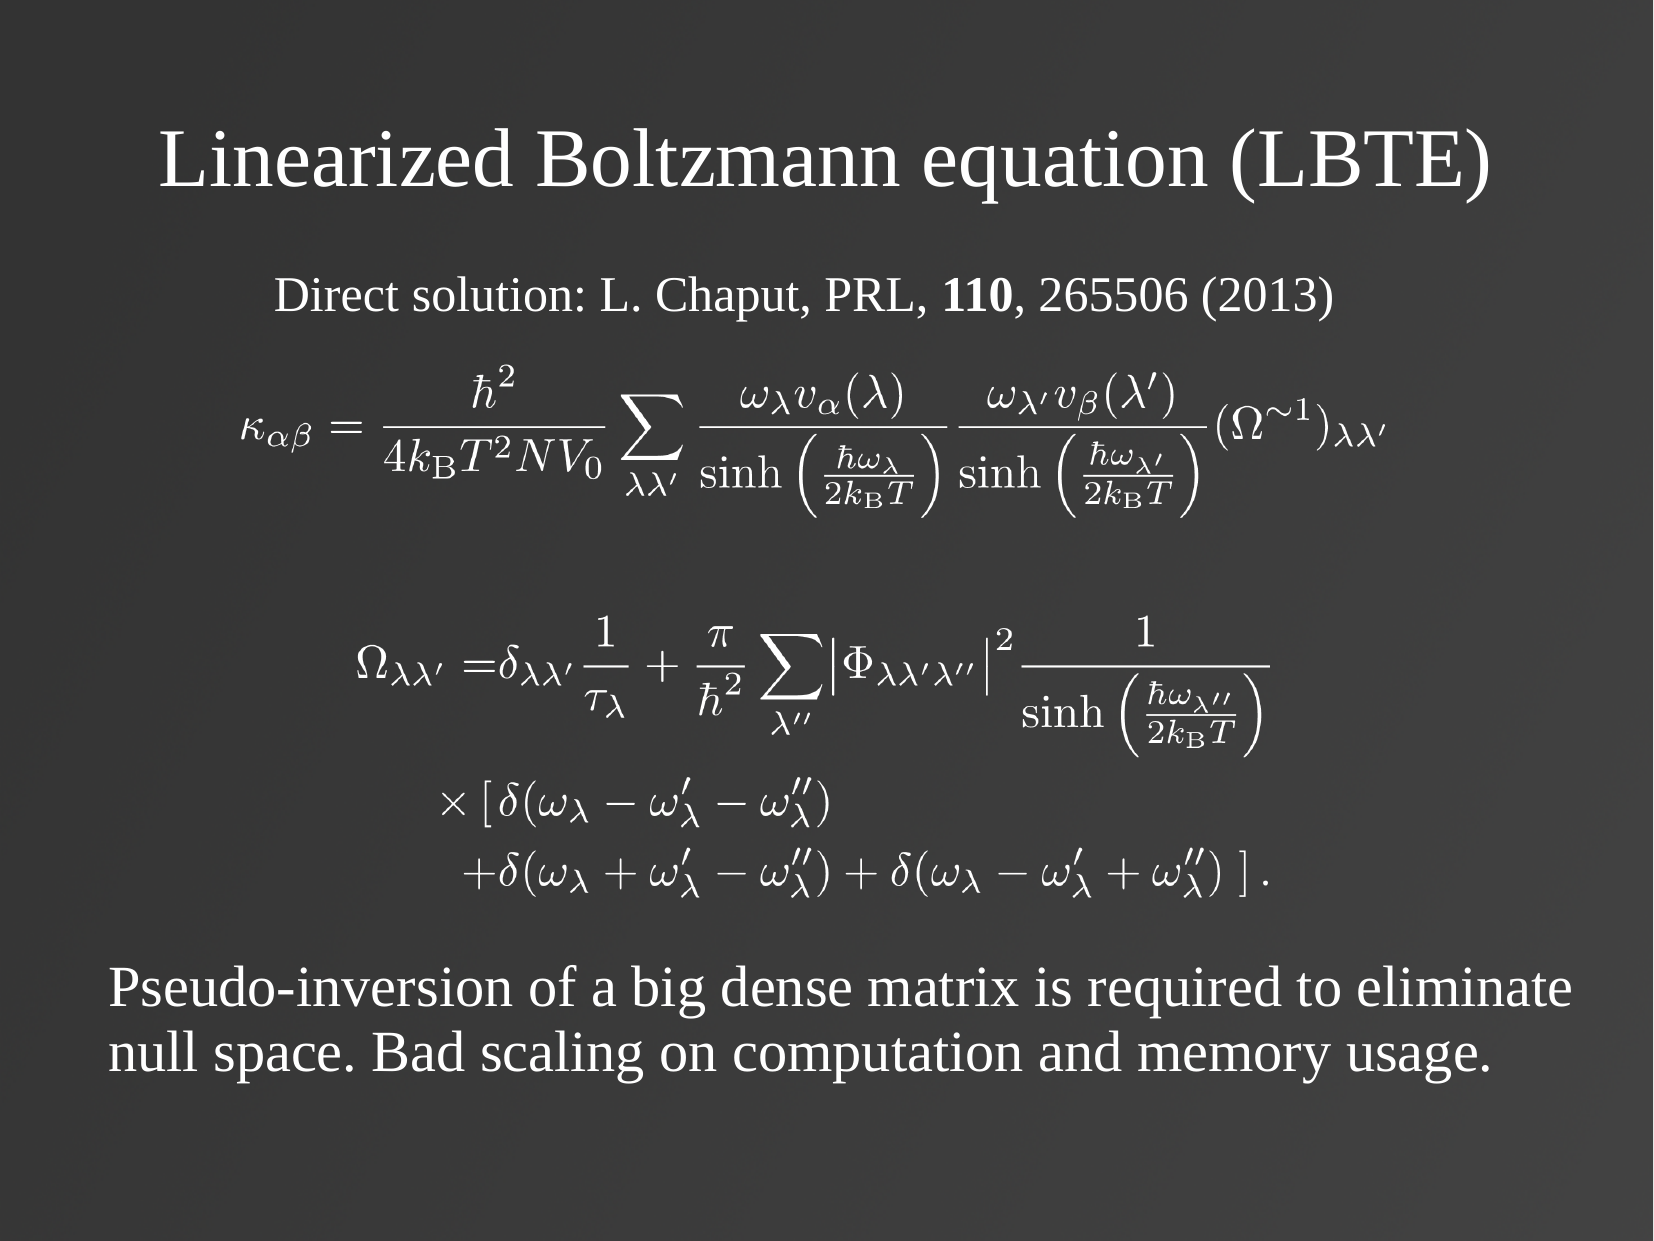

# Linearized Boltzmann equation (LBTE)
Direct solution: L. Chaput, PRL, 110, 265506 (2013)
Pseudo-inversion of a big dense matrix is required to eliminate
null space. Bad scaling on computation and memory usage.